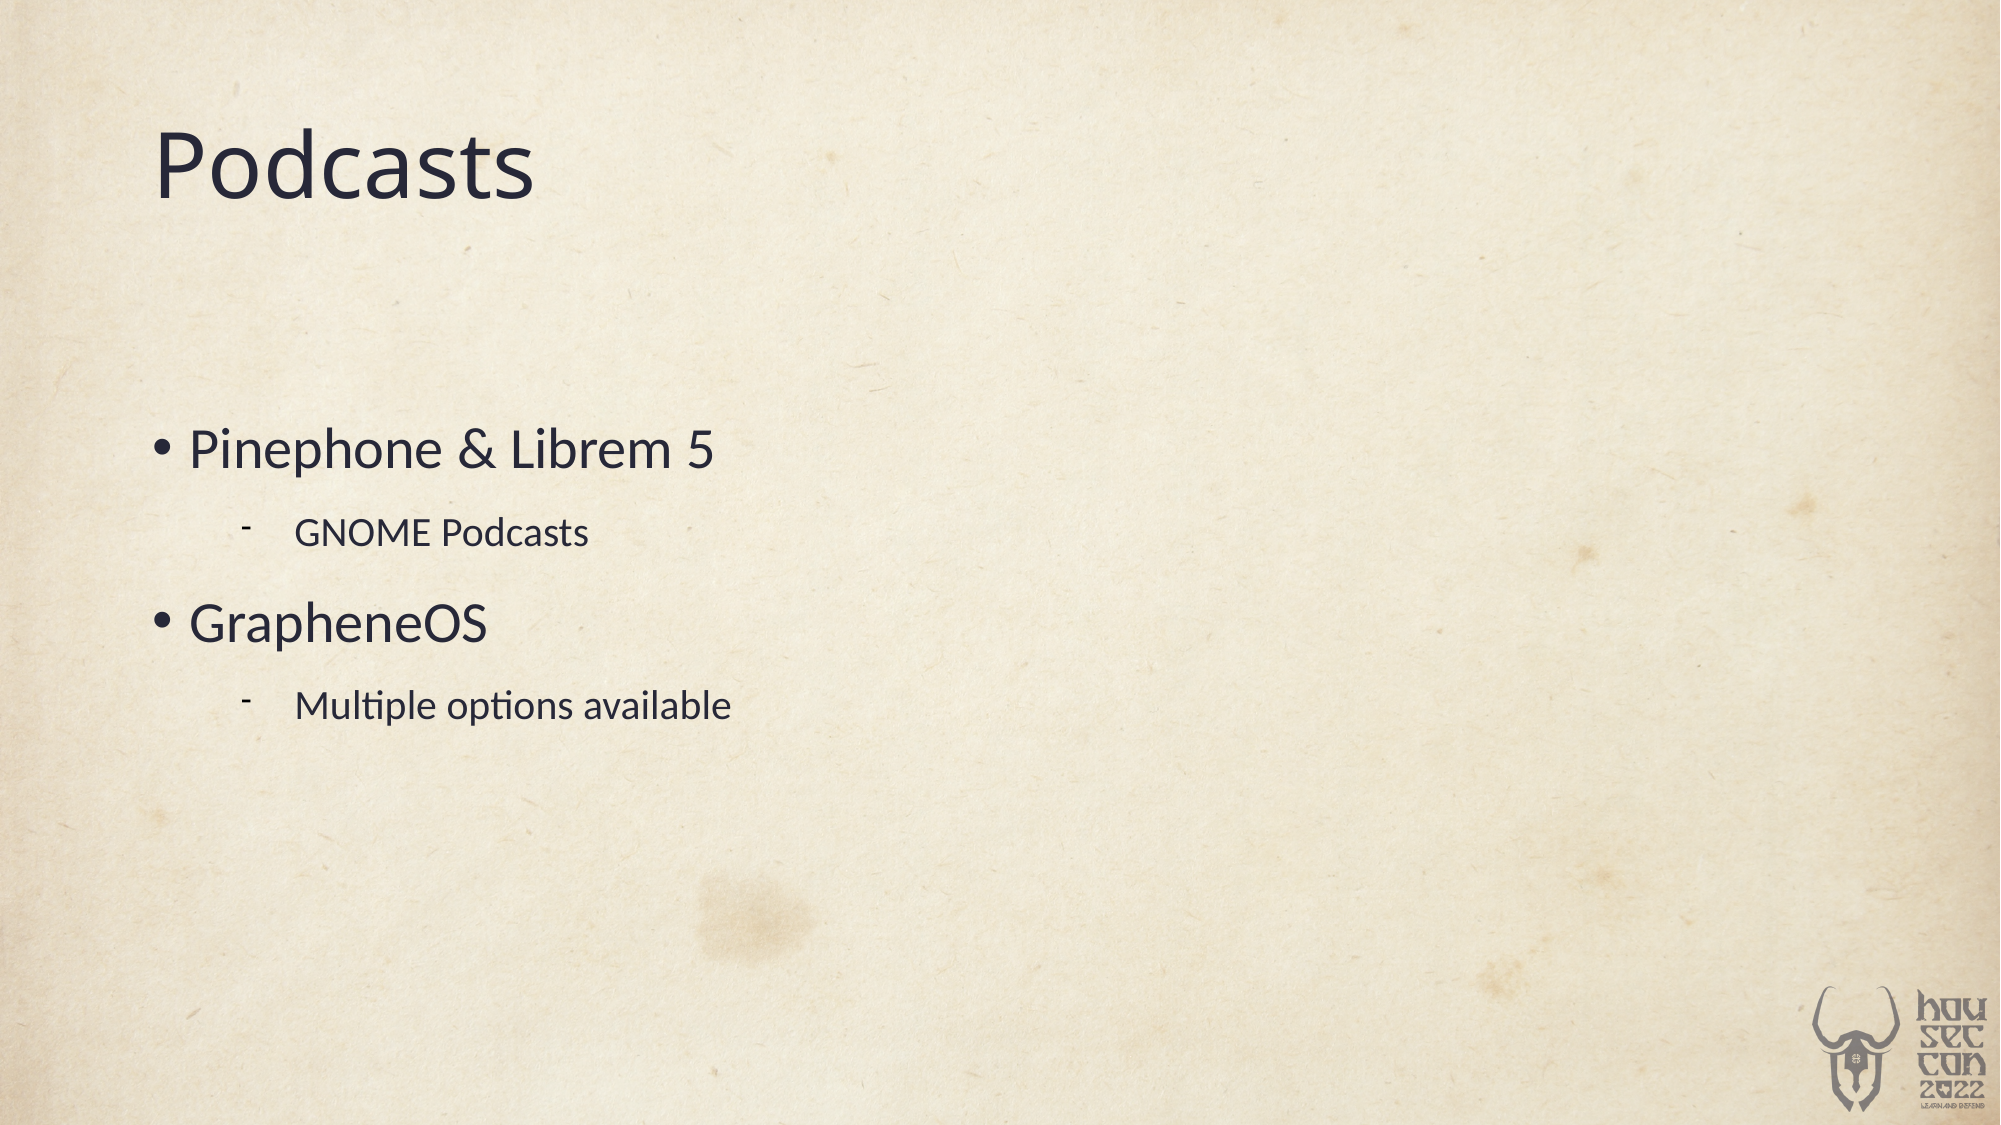

Podcasts
Pinephone & Librem 5
GNOME Podcasts
GrapheneOS
Multiple options available